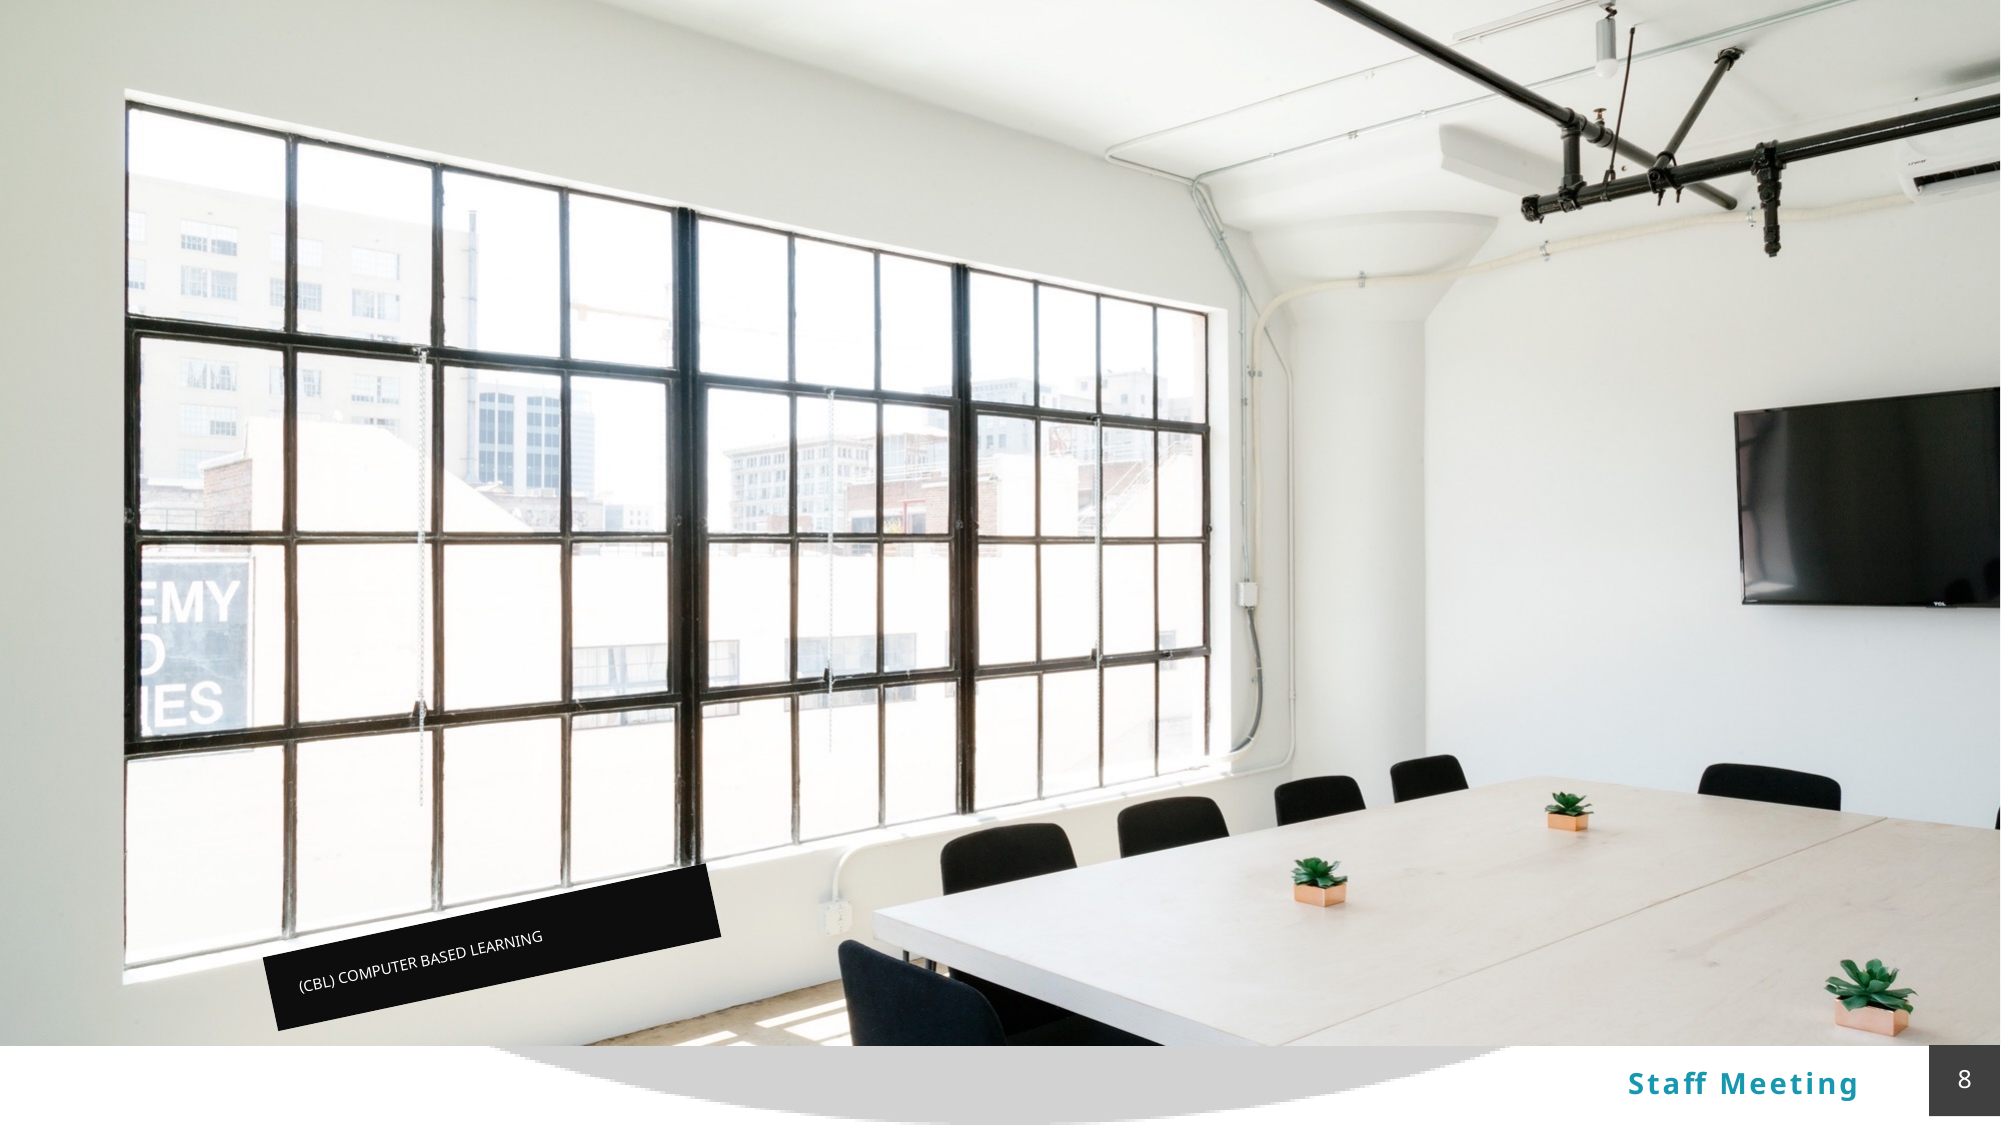

title
# (CBL) COMPUTER BASED LEARNING
Staff Meeting